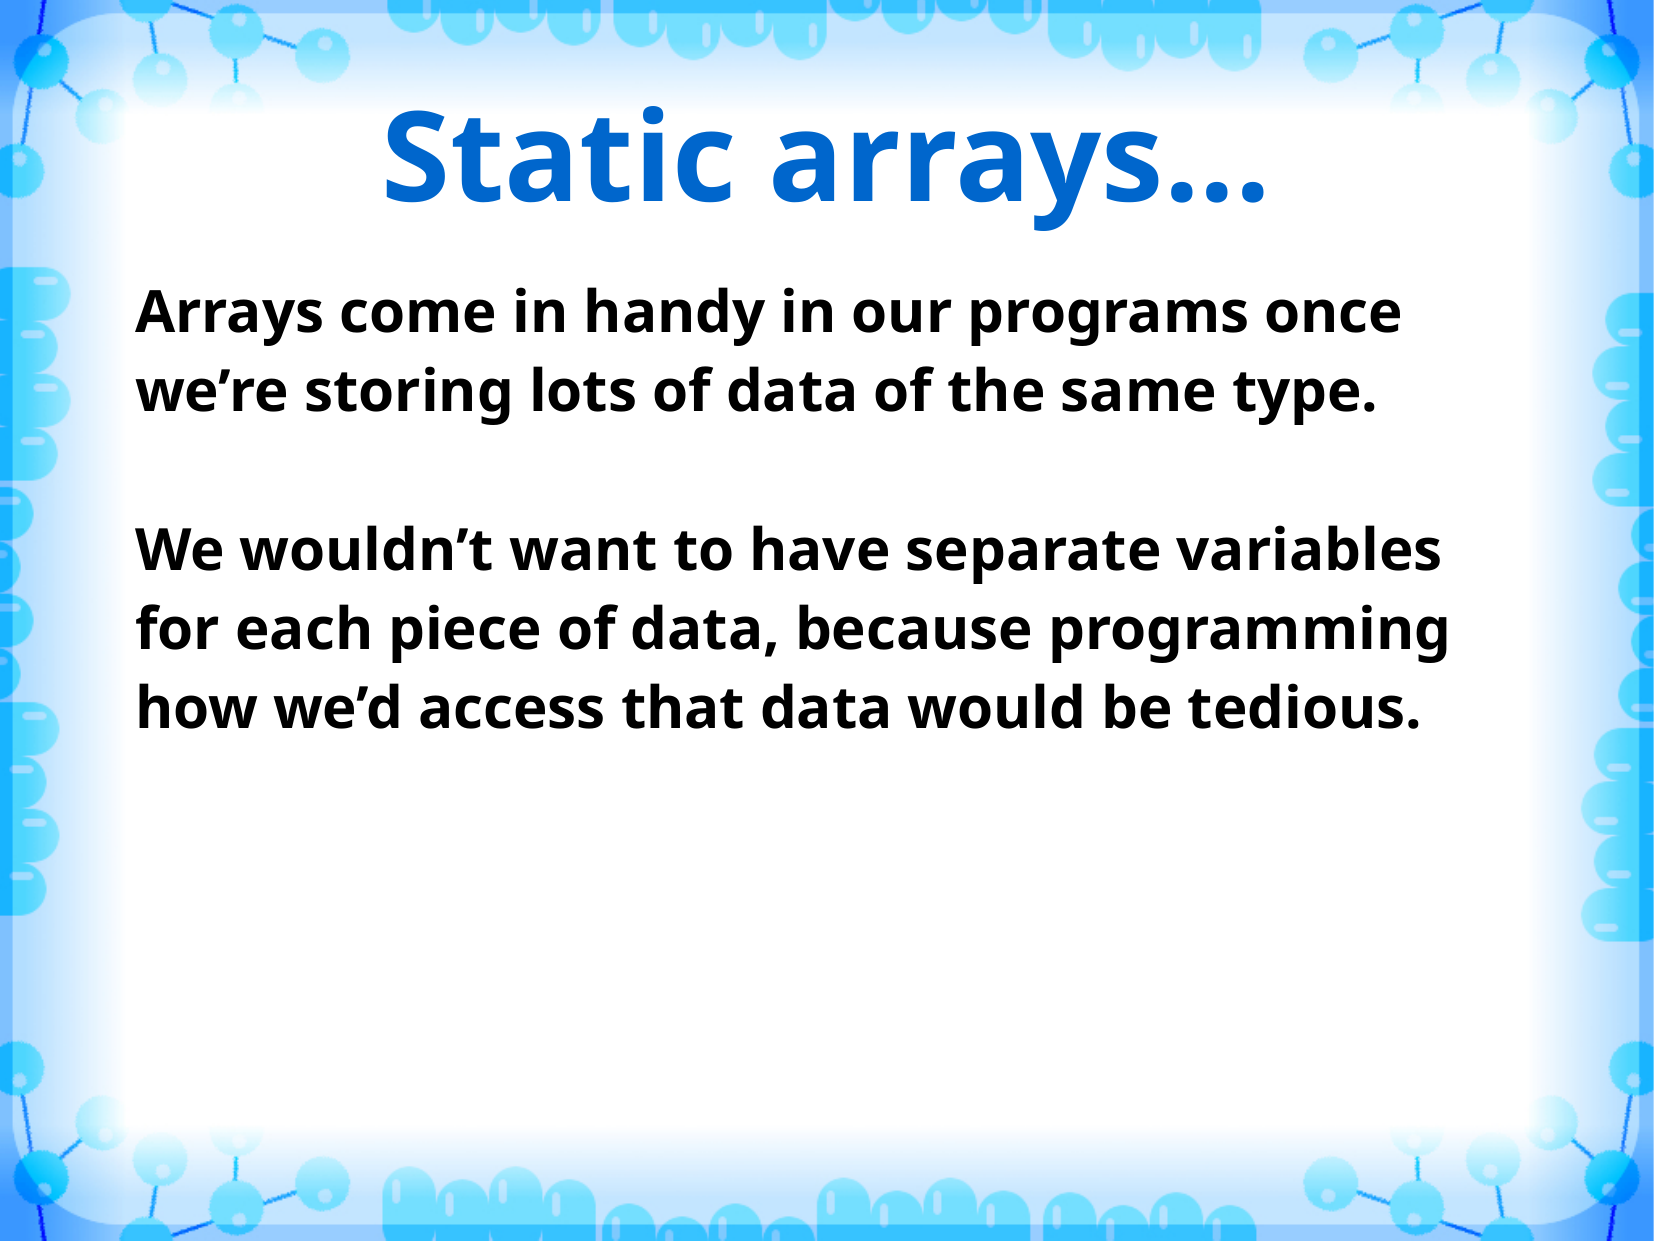

# Static arrays...
Arrays come in handy in our programs once we’re storing lots of data of the same type.
We wouldn’t want to have separate variables for each piece of data, because programming how we’d access that data would be tedious.